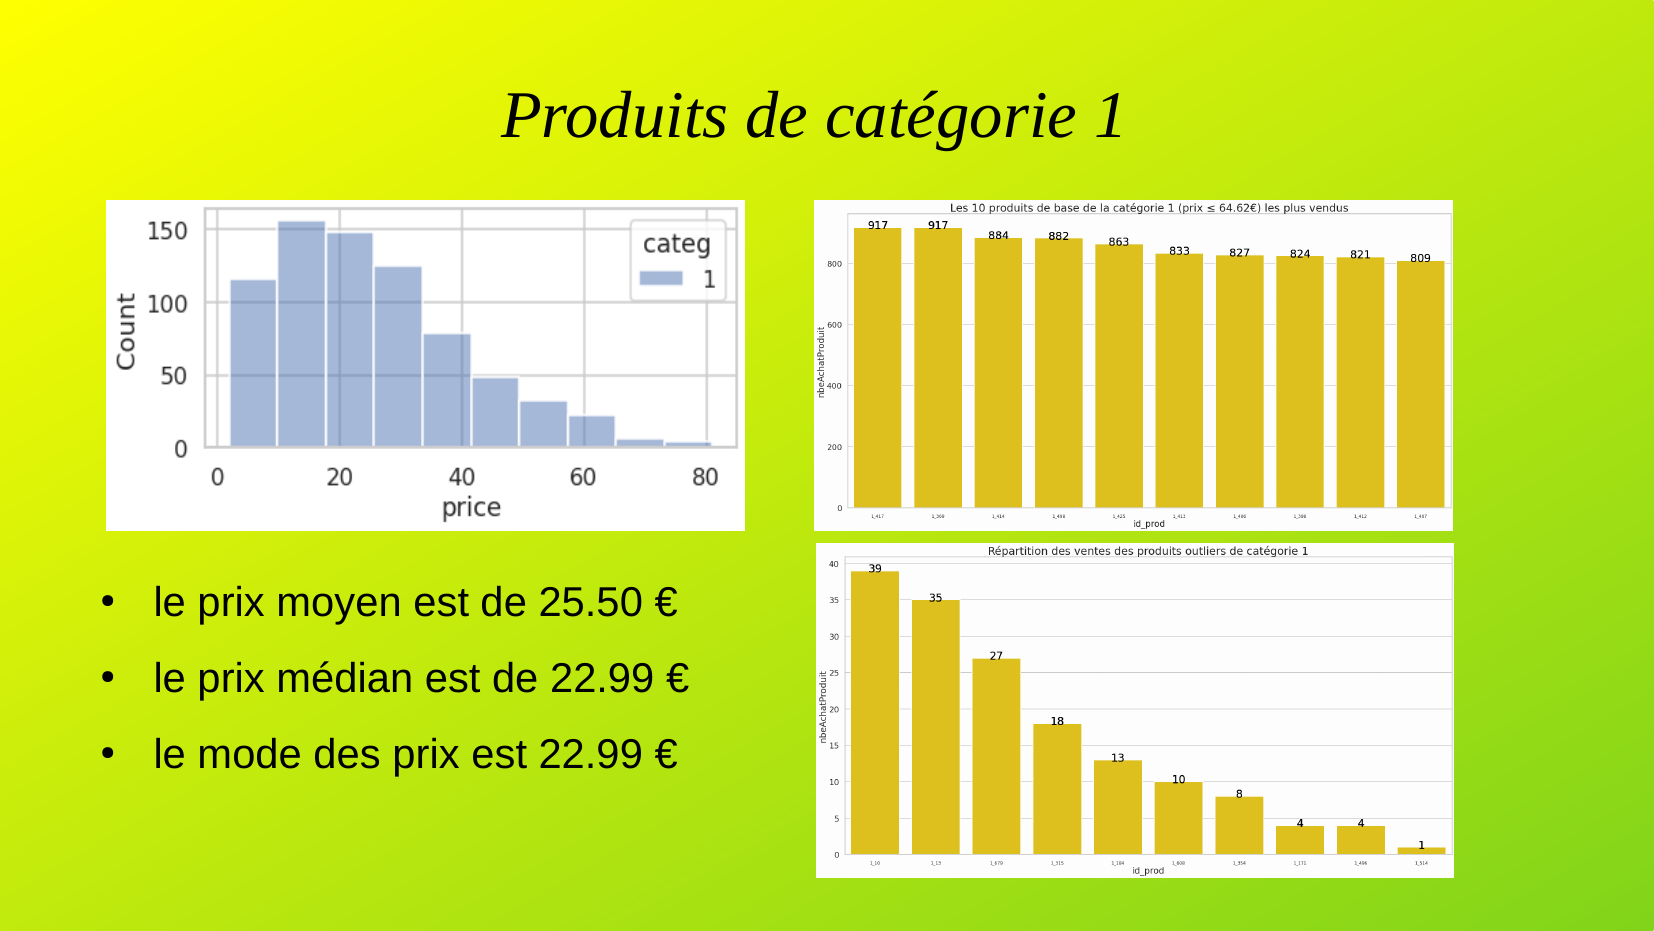

# Produits de catégorie 1
le prix moyen est de 25.50 €
le prix médian est de 22.99 €
le mode des prix est 22.99 €